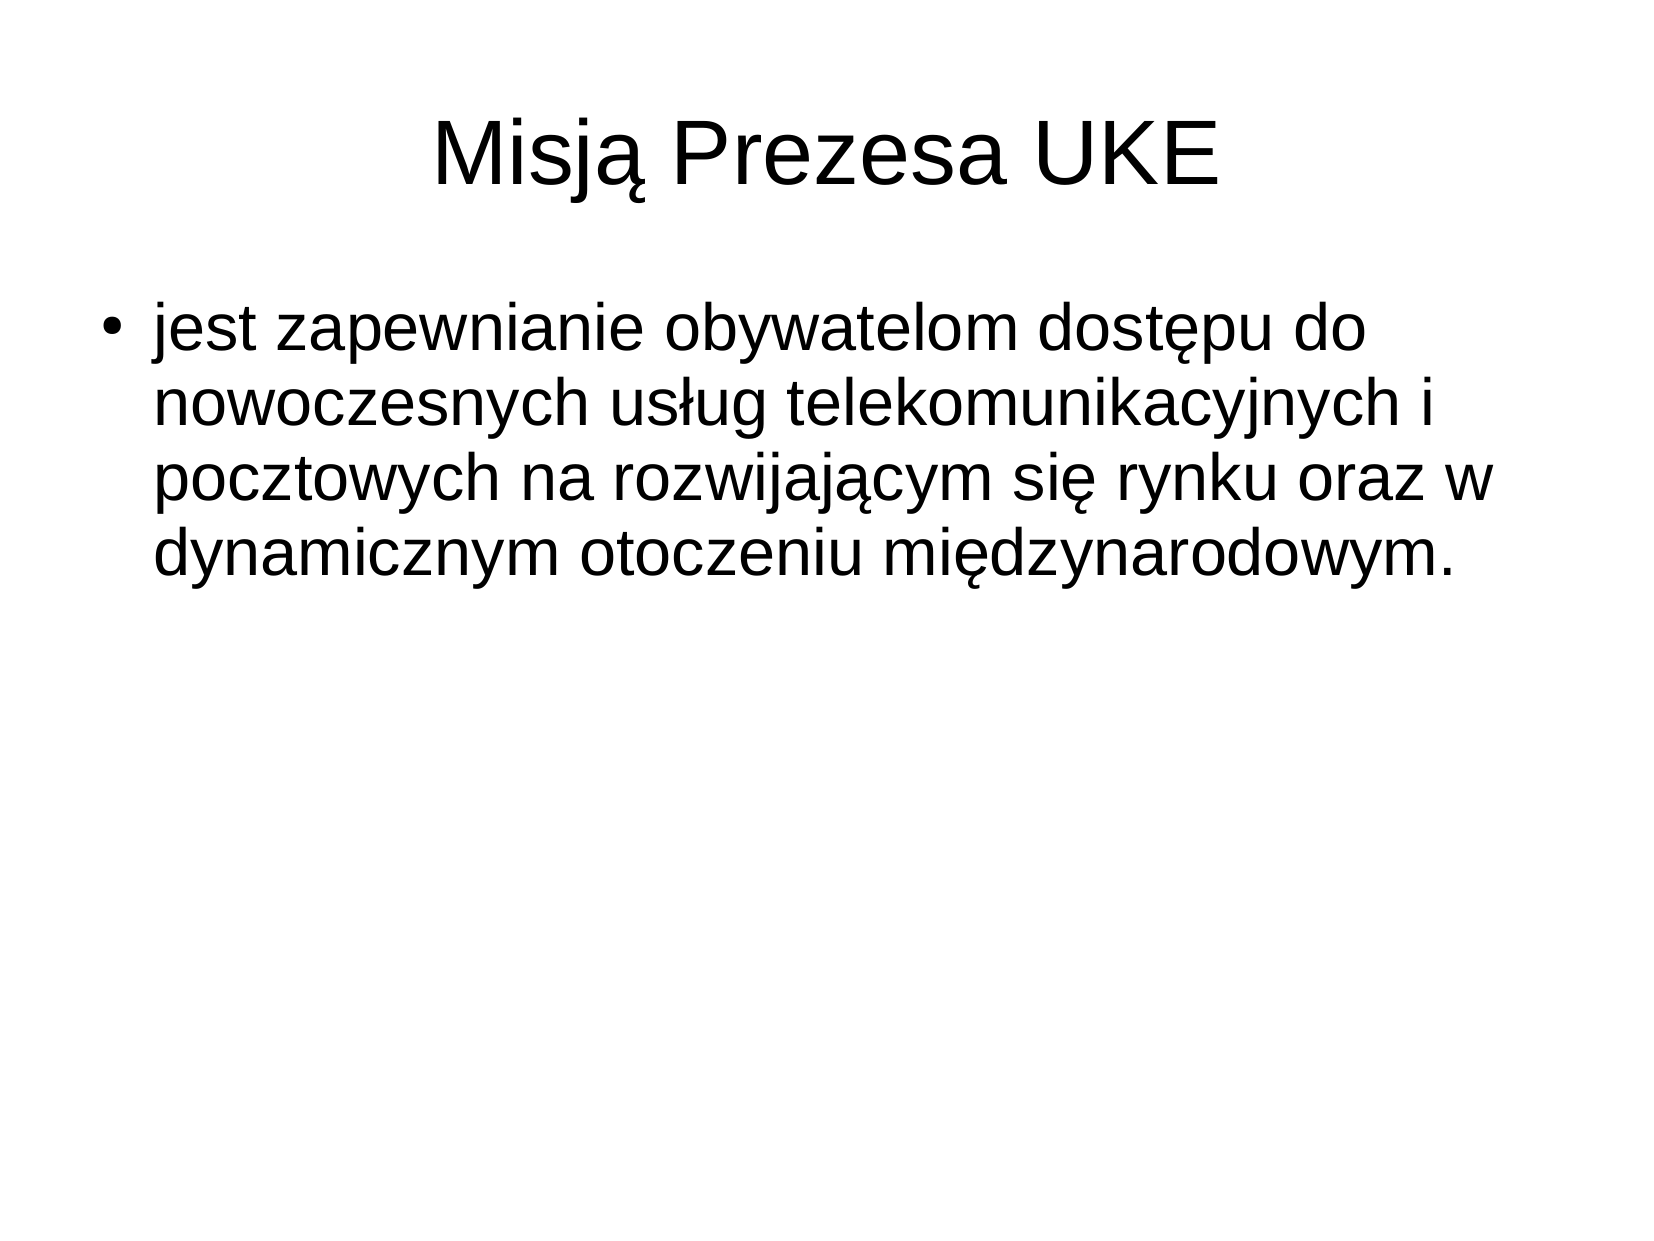

# Misją Prezesa UKE
jest zapewnianie obywatelom dostępu do nowoczesnych usług telekomunikacyjnych i pocztowych na rozwijającym się rynku oraz w dynamicznym otoczeniu międzynarodowym.